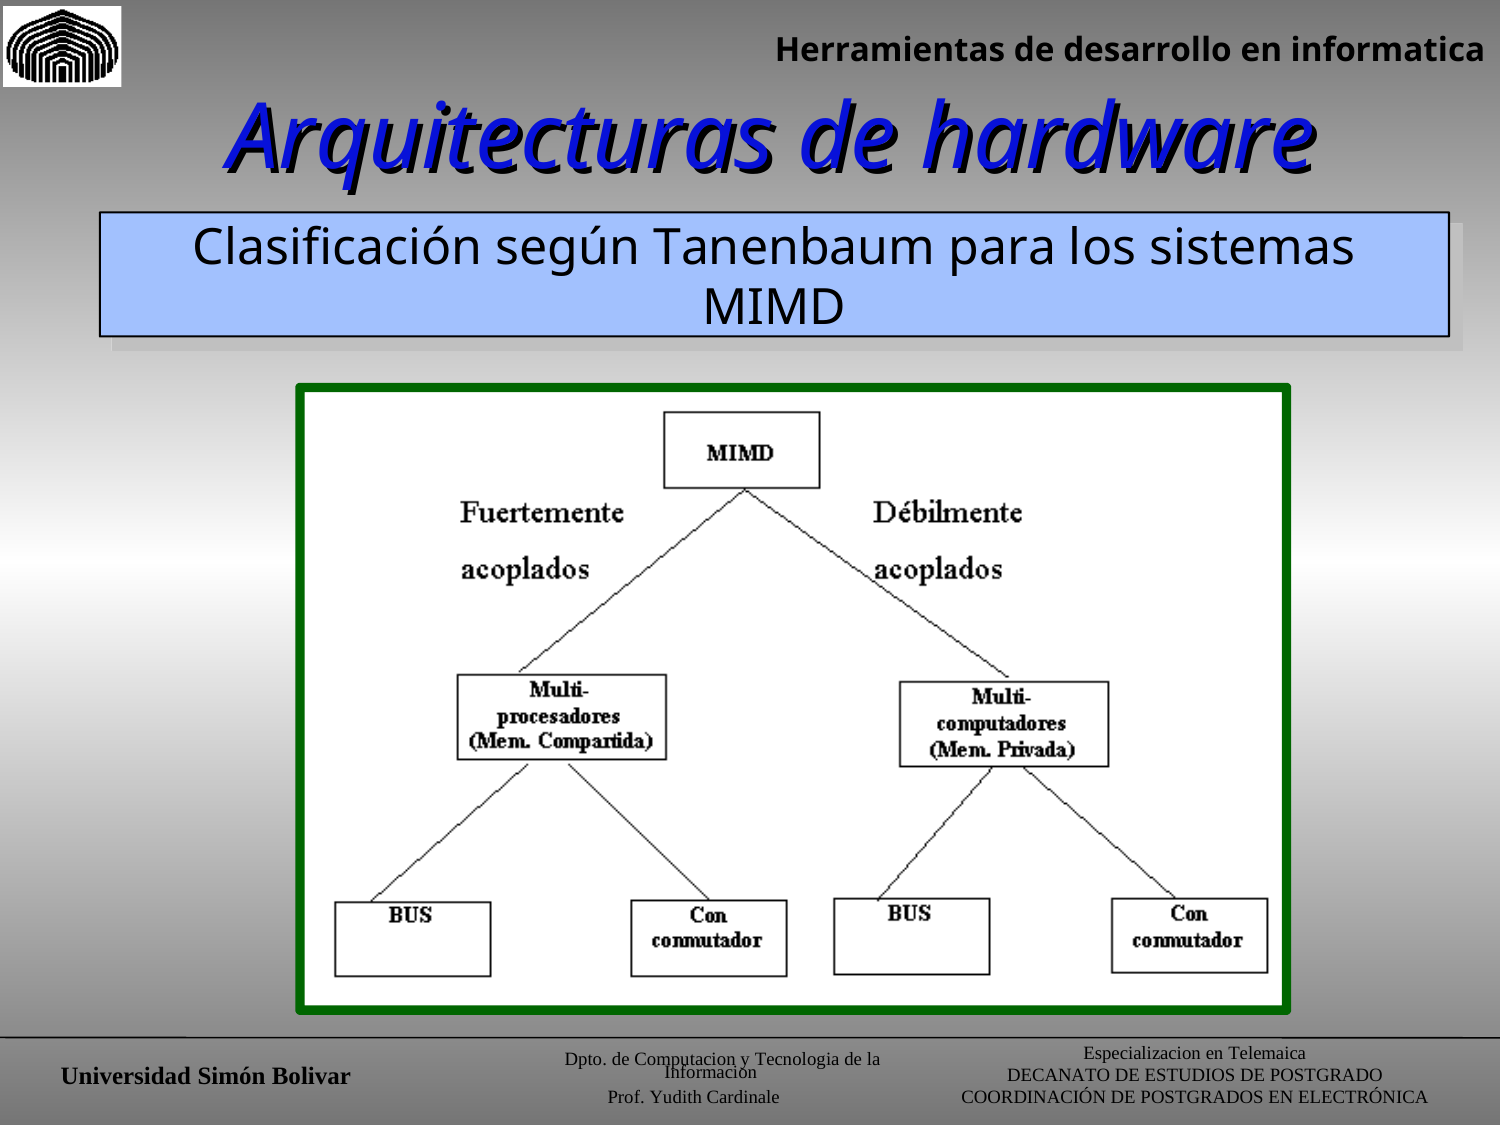

Arquitecturas de hardware
Clasificación según Tanenbaum para los sistemas MIMD